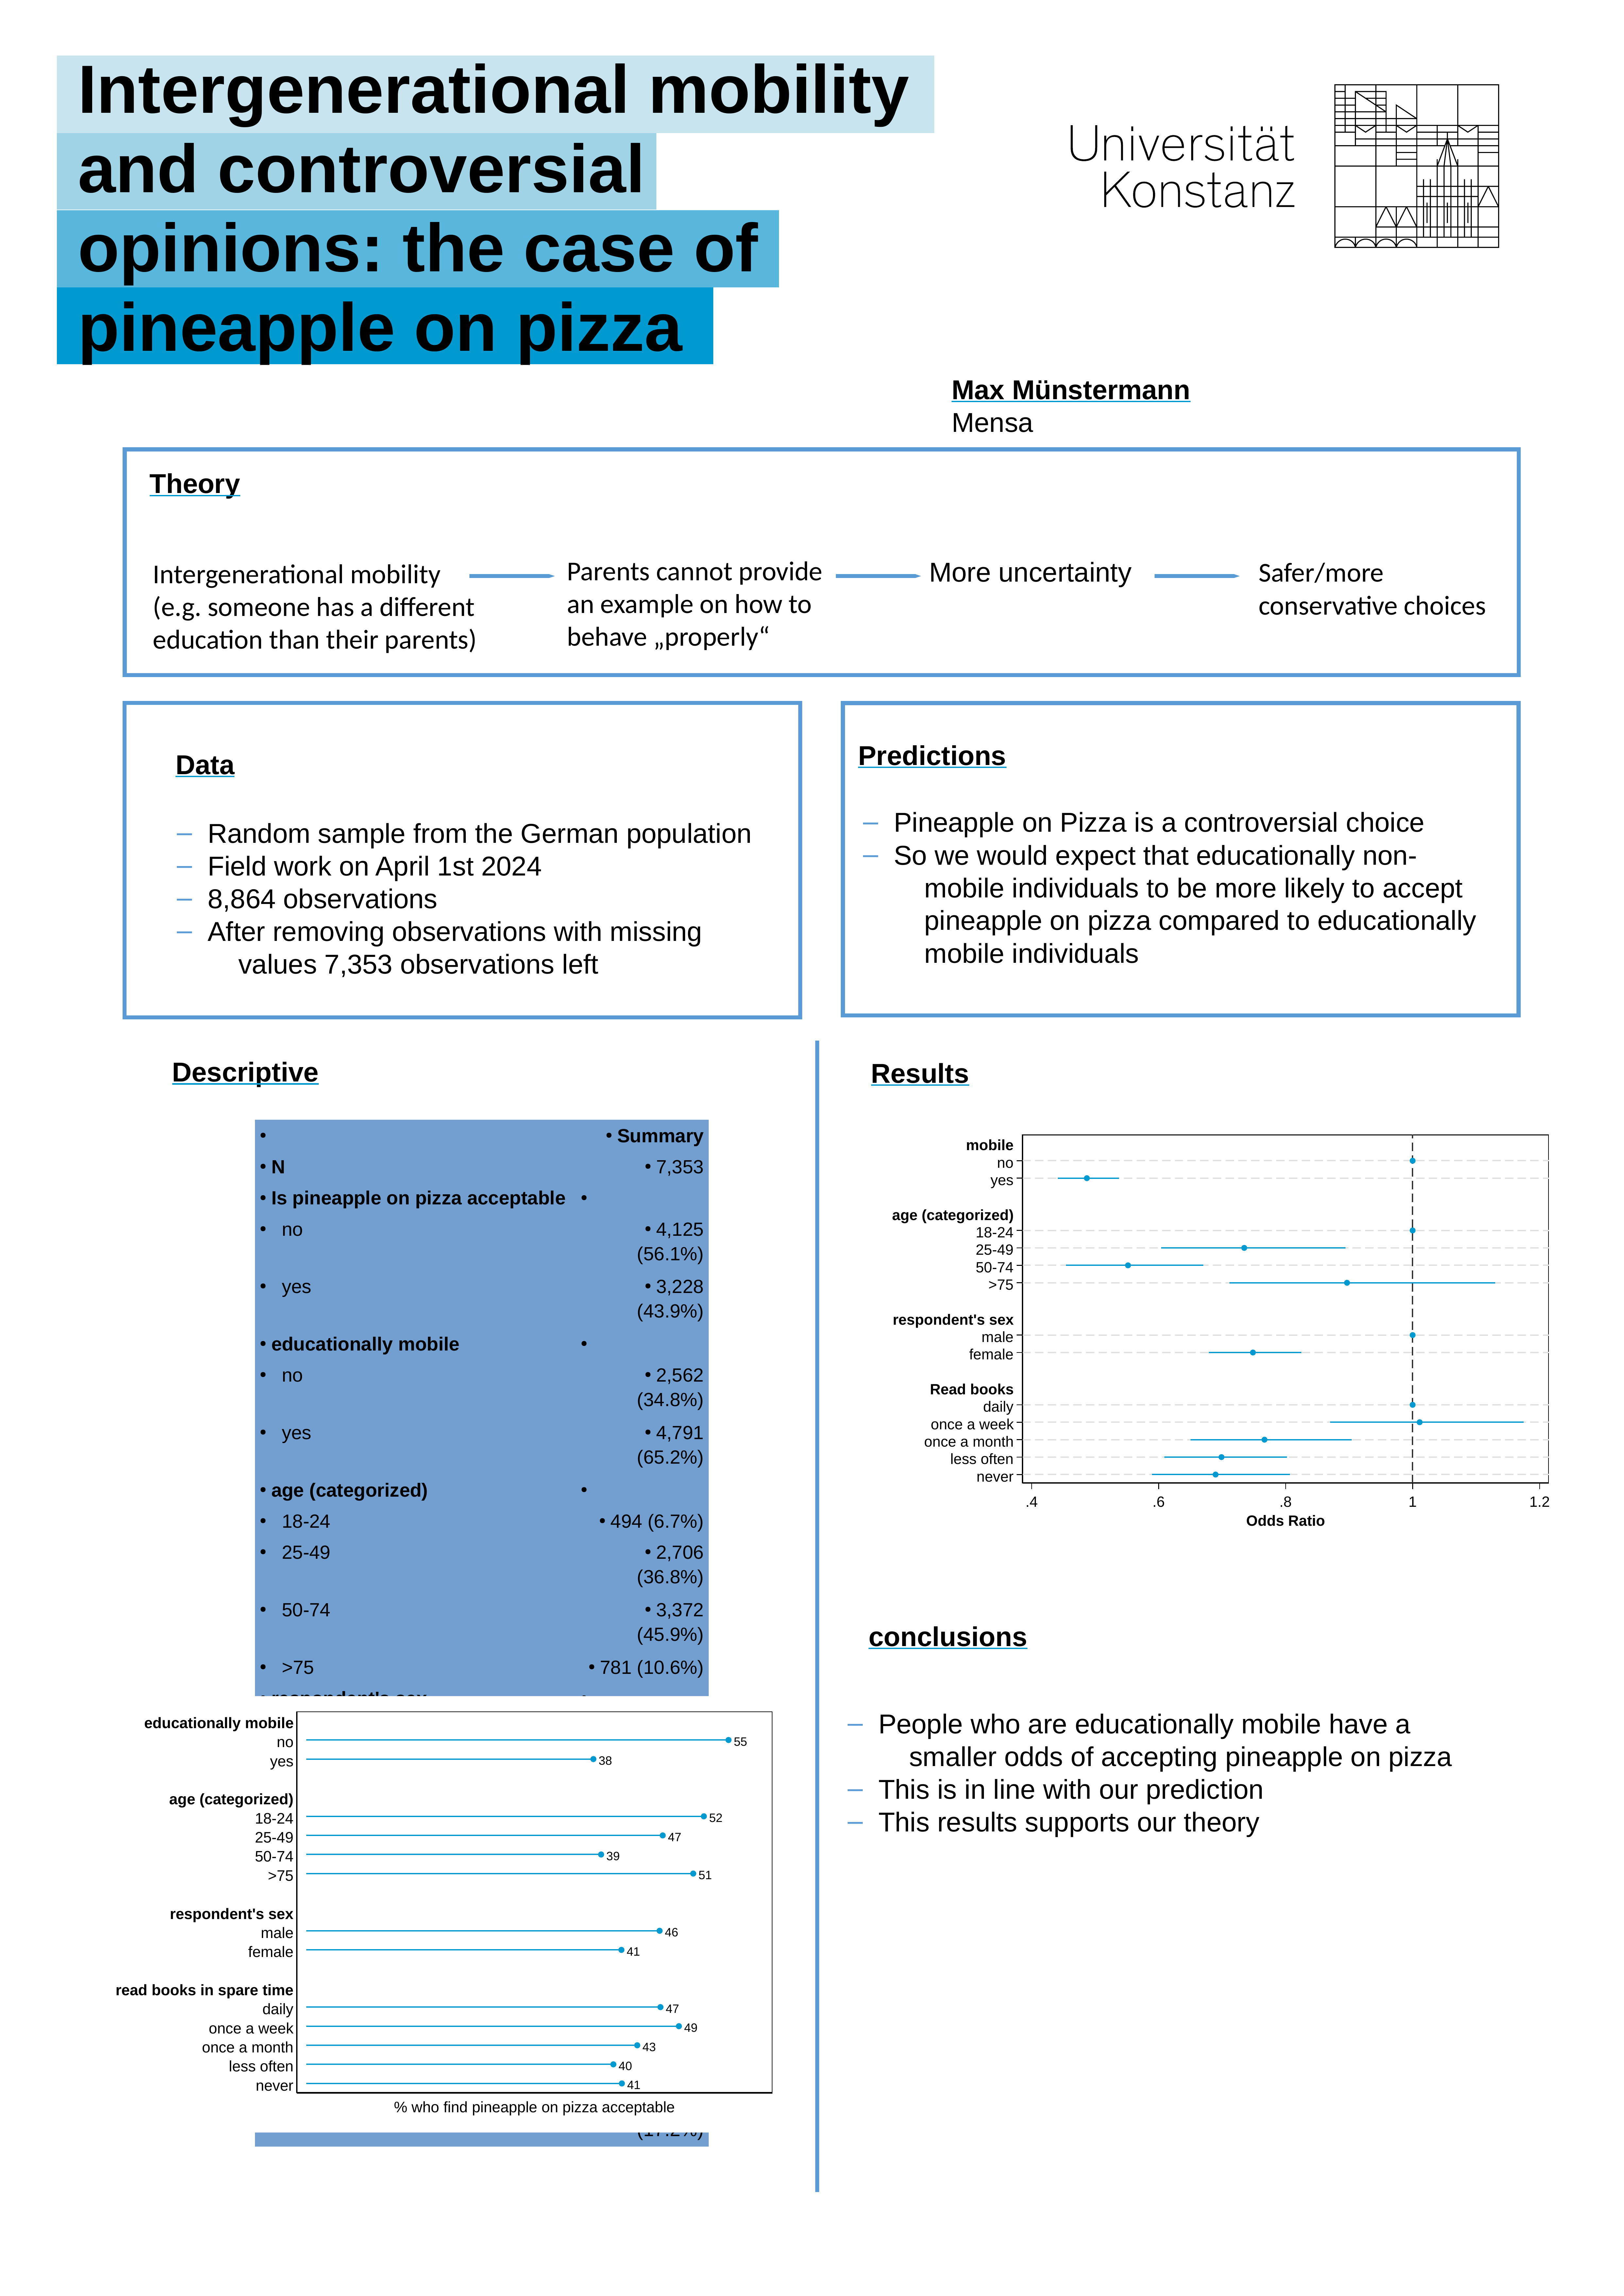

Intergenerational mobility
and controversial opinions: the case of pineapple on pizza
Max Münstermann
Mensa
Theory
Parents cannot provide an example on how to behave „properly“
More uncertainty
Safer/more conservative choices
Intergenerational mobility
(e.g. someone has a different
education than their parents)
Predictions
Data
Pineapple on Pizza is a controversial choice
So we would expect that educationally non-mobile individuals to be more likely to accept pineapple on pizza compared to educationally mobile individuals
Random sample from the German population
Field work on April 1st 2024
8,864 observations
After removing observations with missing values 7,353 observations left
Descriptive
Results
| | Summary |
| --- | --- |
| N | 7,353 |
| Is pineapple on pizza acceptable | |
| no | 4,125 (56.1%) |
| yes | 3,228 (43.9%) |
| educationally mobile | |
| no | 2,562 (34.8%) |
| yes | 4,791 (65.2%) |
| age (categorized) | |
| 18-24 | 494 (6.7%) |
| 25-49 | 2,706 (36.8%) |
| 50-74 | 3,372 (45.9%) |
| >75 | 781 (10.6%) |
| respondent's sex | |
| male | 3,667 (49.9%) |
| female | 3,686 (50.1%) |
| read books in spare time | |
| daily | 1,569 (21.3%) |
| once a week | 1,379 (18.8%) |
| once a month | 1,019 (13.9%) |
| less often | 2,122 (28.9%) |
| never | 1,264 (17.2%) |
conclusions
People who are educationally mobile have a smaller odds of accepting pineapple on pizza
This is in line with our prediction
This results supports our theory